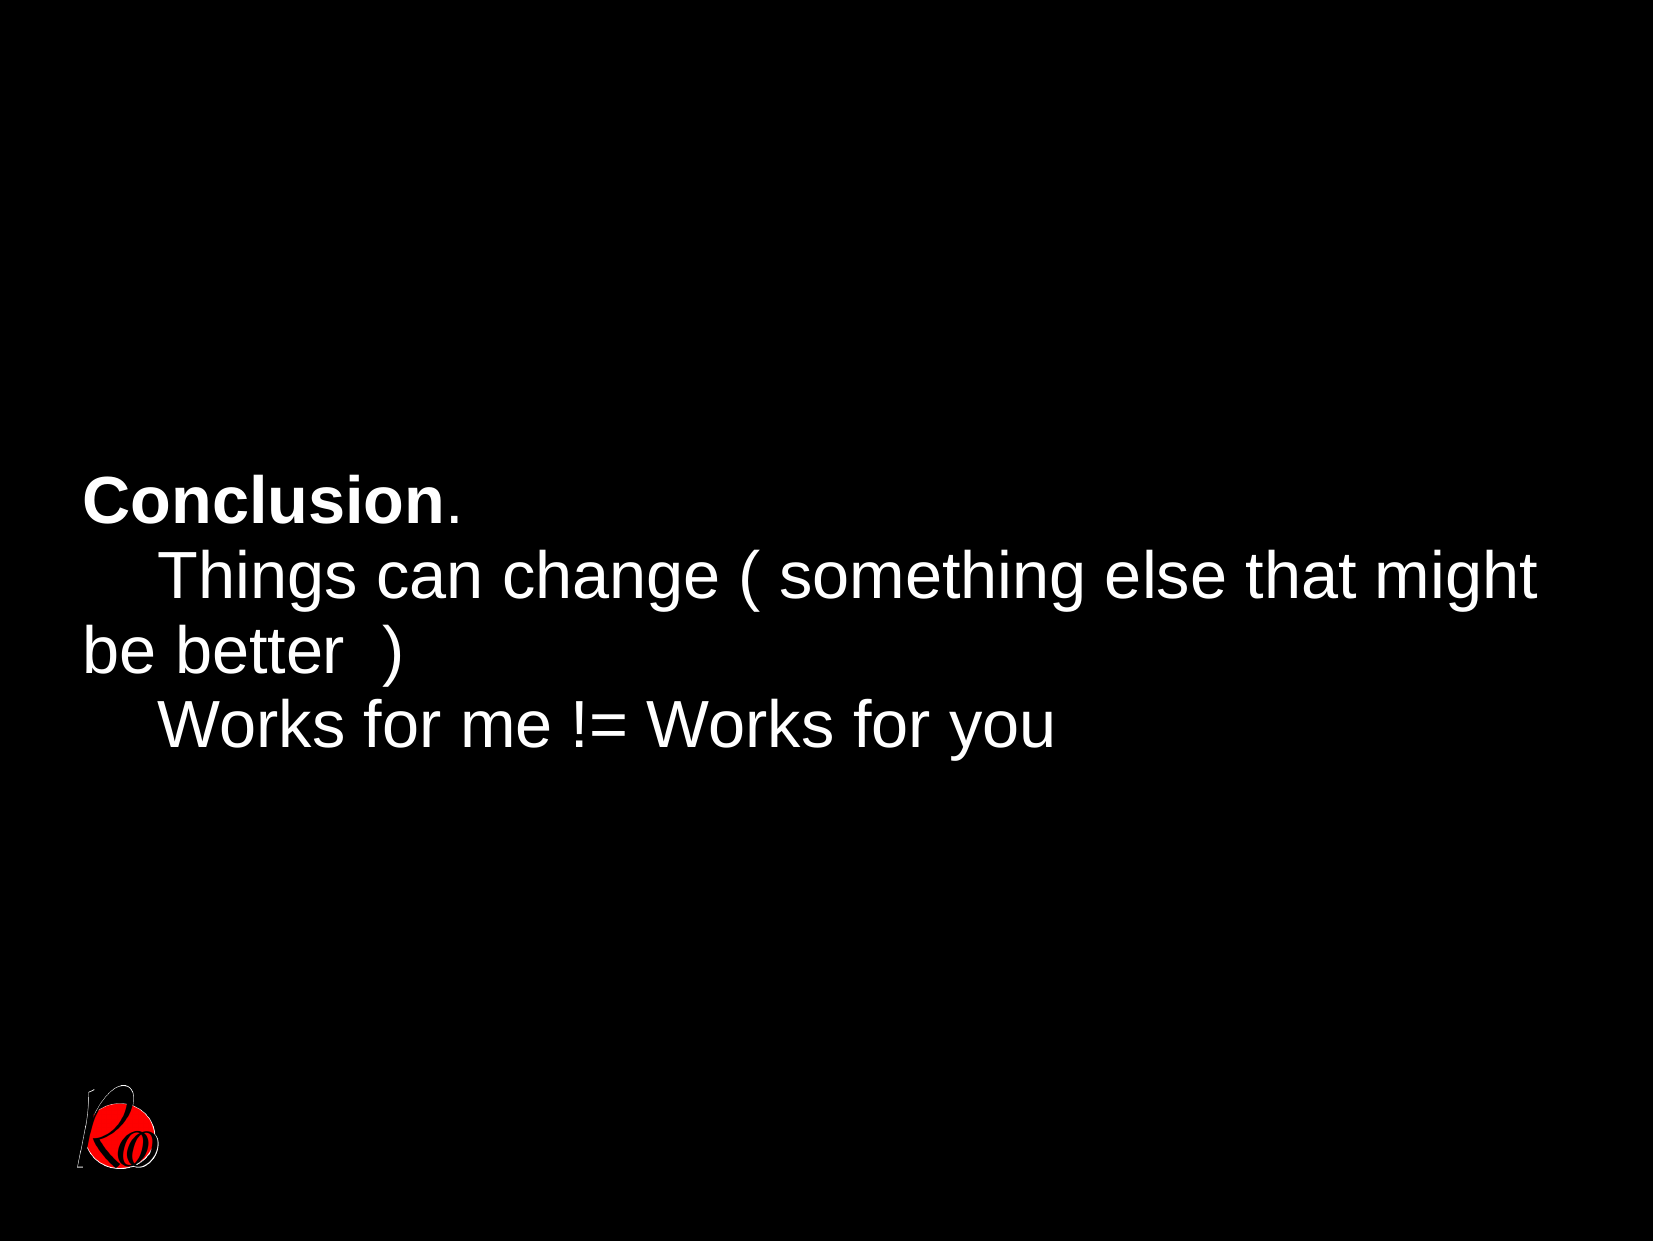

# Conclusion.
	Things can change ( something else that might be better )
	Works for me != Works for you